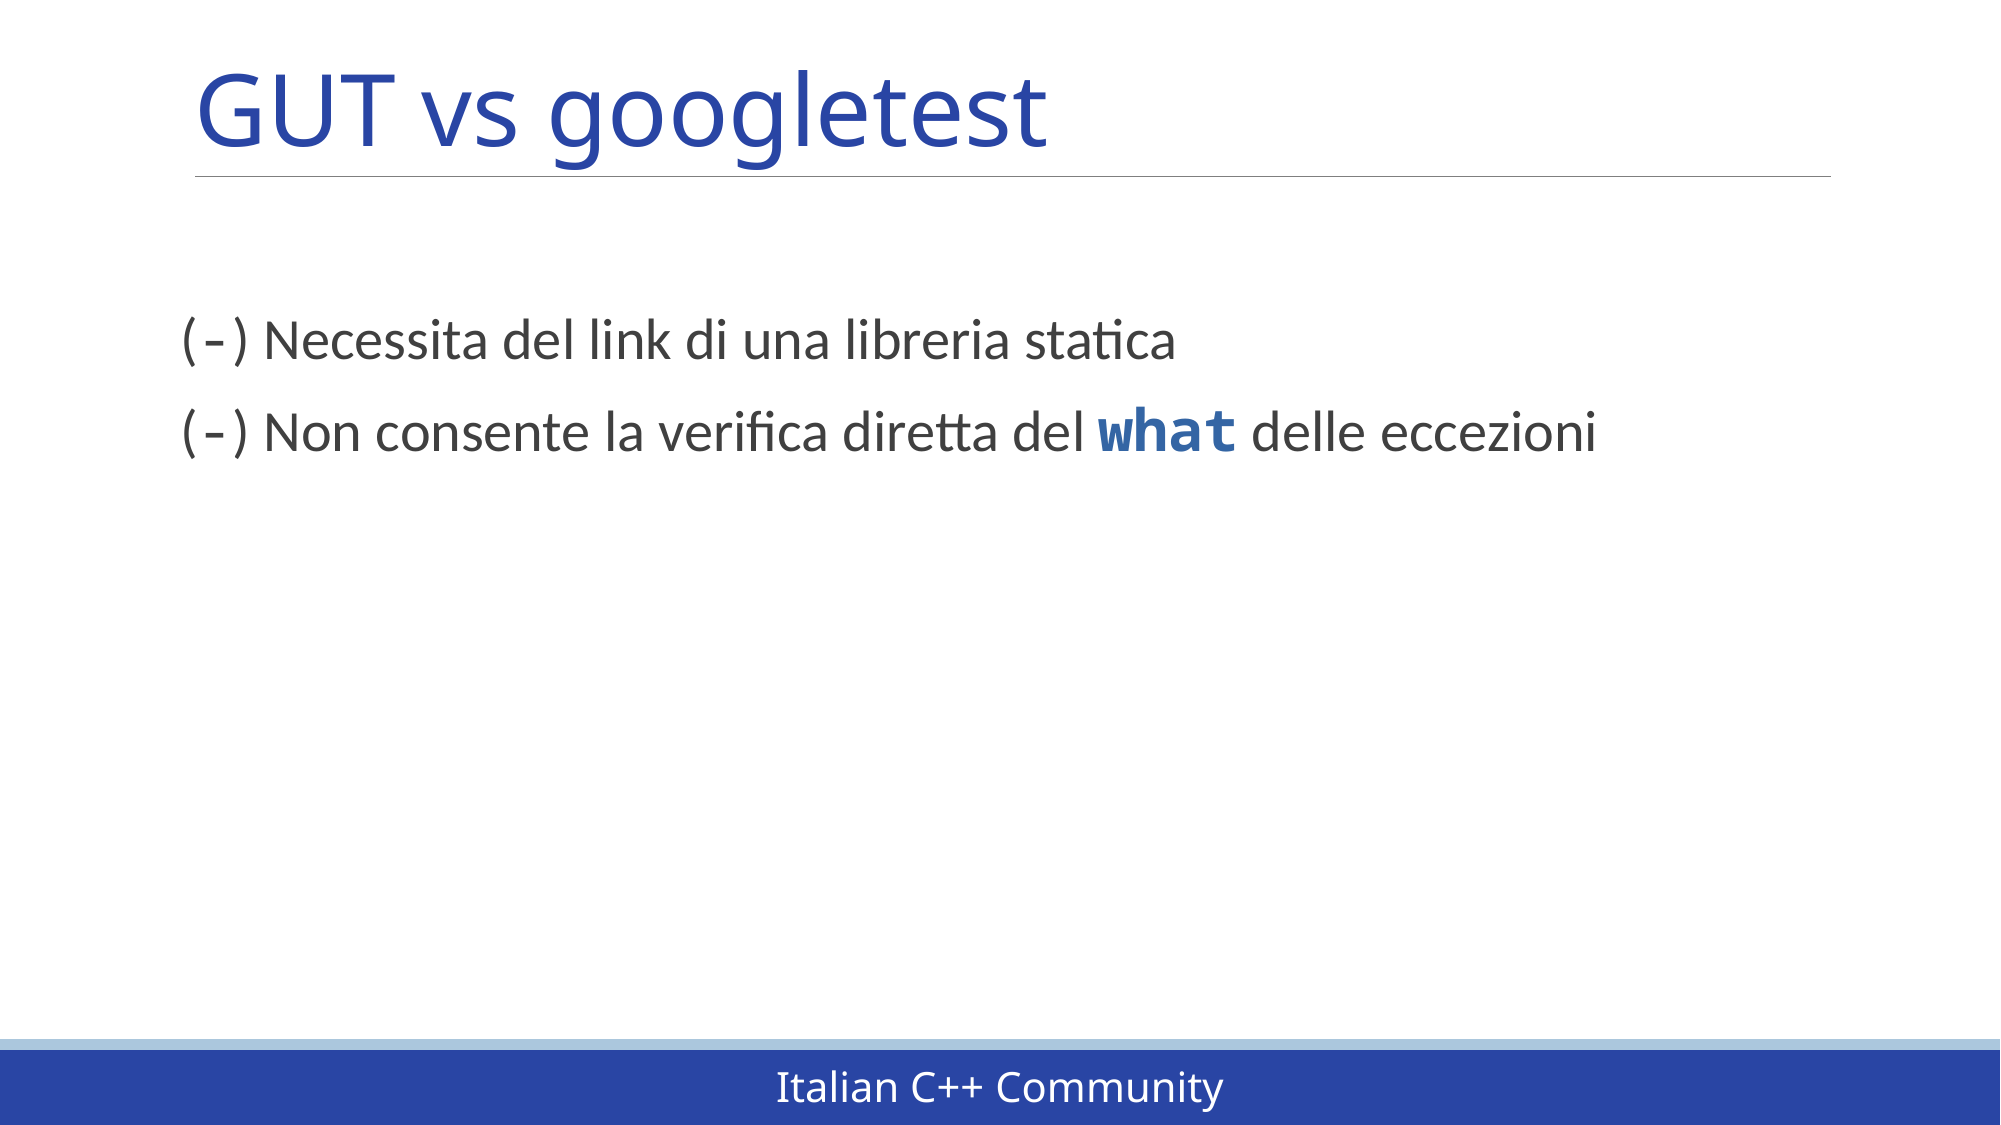

# GUT vs googletest
(-) Necessita del link di una libreria statica
(-) Non consente la verifica diretta del what delle eccezioni